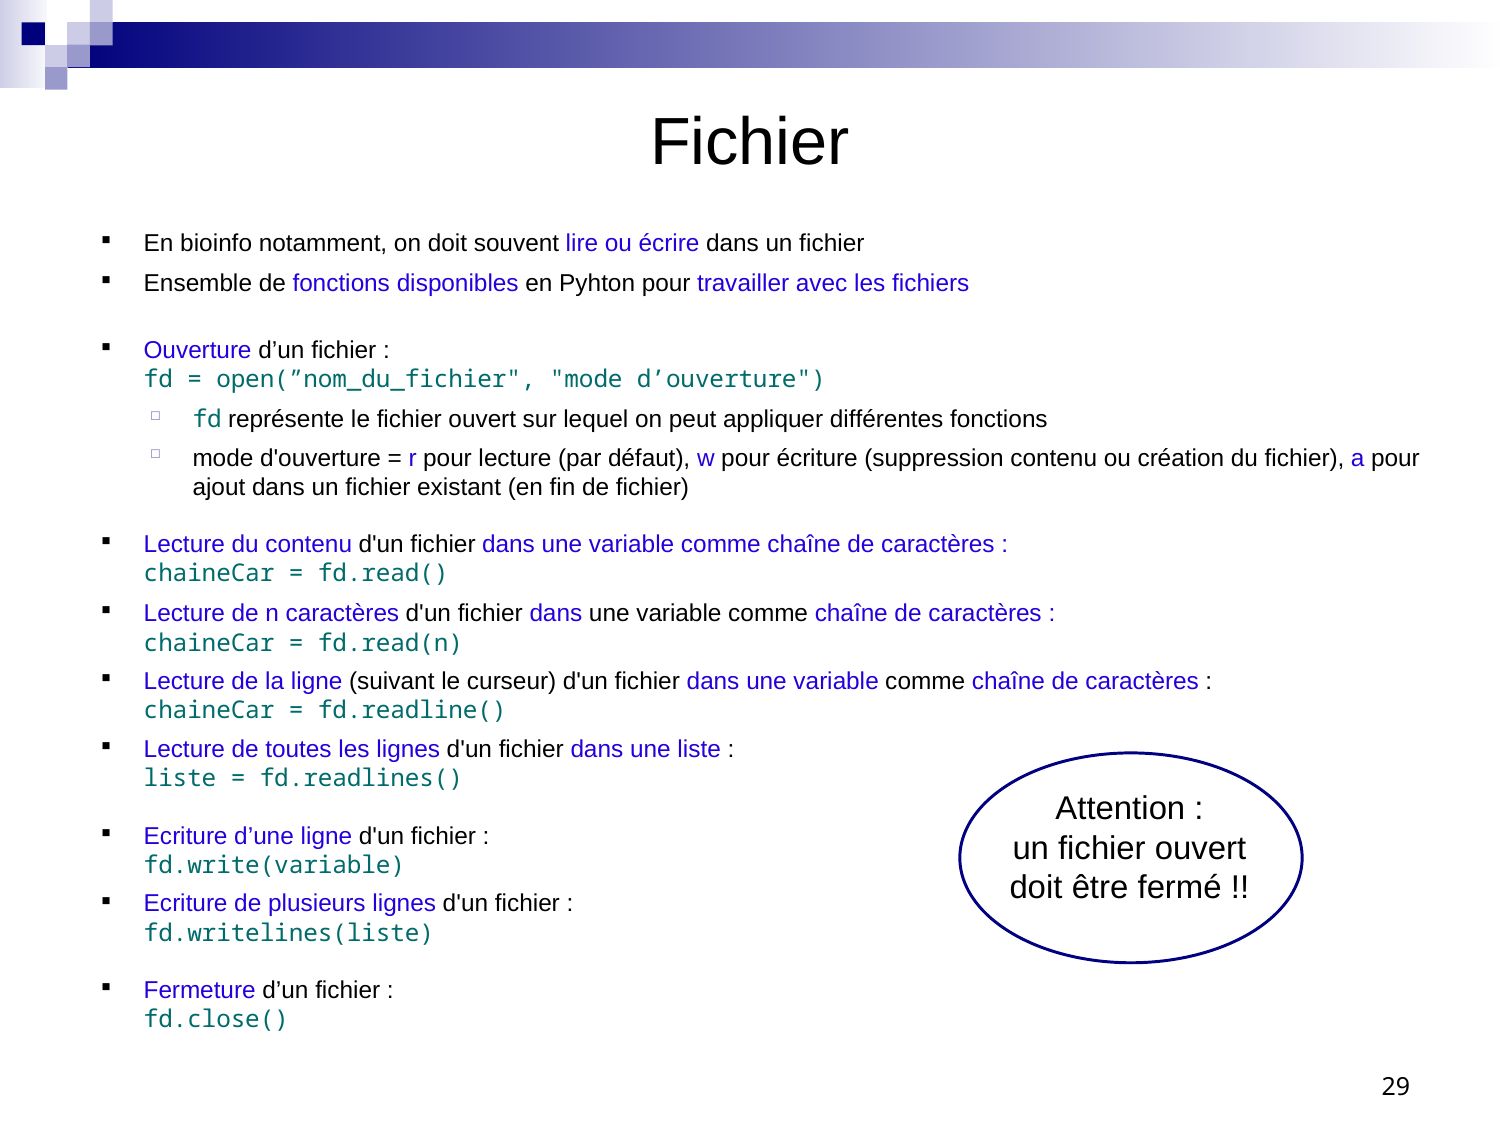

# Fichier
En bioinfo notamment, on doit souvent lire ou écrire dans un fichier
Ensemble de fonctions disponibles en Pyhton pour travailler avec les fichiers
Ouverture d’un fichier :
fd = open(”nom_du_fichier", "mode d’ouverture")
fd représente le fichier ouvert sur lequel on peut appliquer différentes fonctions
mode d'ouverture = r pour lecture (par défaut), w pour écriture (suppression contenu ou création du fichier), a pour ajout dans un fichier existant (en fin de fichier)
Lecture du contenu d'un fichier dans une variable comme chaîne de caractères :
chaineCar = fd.read()
Lecture de n caractères d'un fichier dans une variable comme chaîne de caractères :
chaineCar = fd.read(n)
Lecture de la ligne (suivant le curseur) d'un fichier dans une variable comme chaîne de caractères :
chaineCar = fd.readline()
Lecture de toutes les lignes d'un fichier dans une liste :
liste = fd.readlines()
Ecriture d’une ligne d'un fichier :
fd.write(variable)
Ecriture de plusieurs lignes d'un fichier :
fd.writelines(liste)
Fermeture d’un fichier :
fd.close()
Attention :
un fichier ouvert doit être fermé !!
29